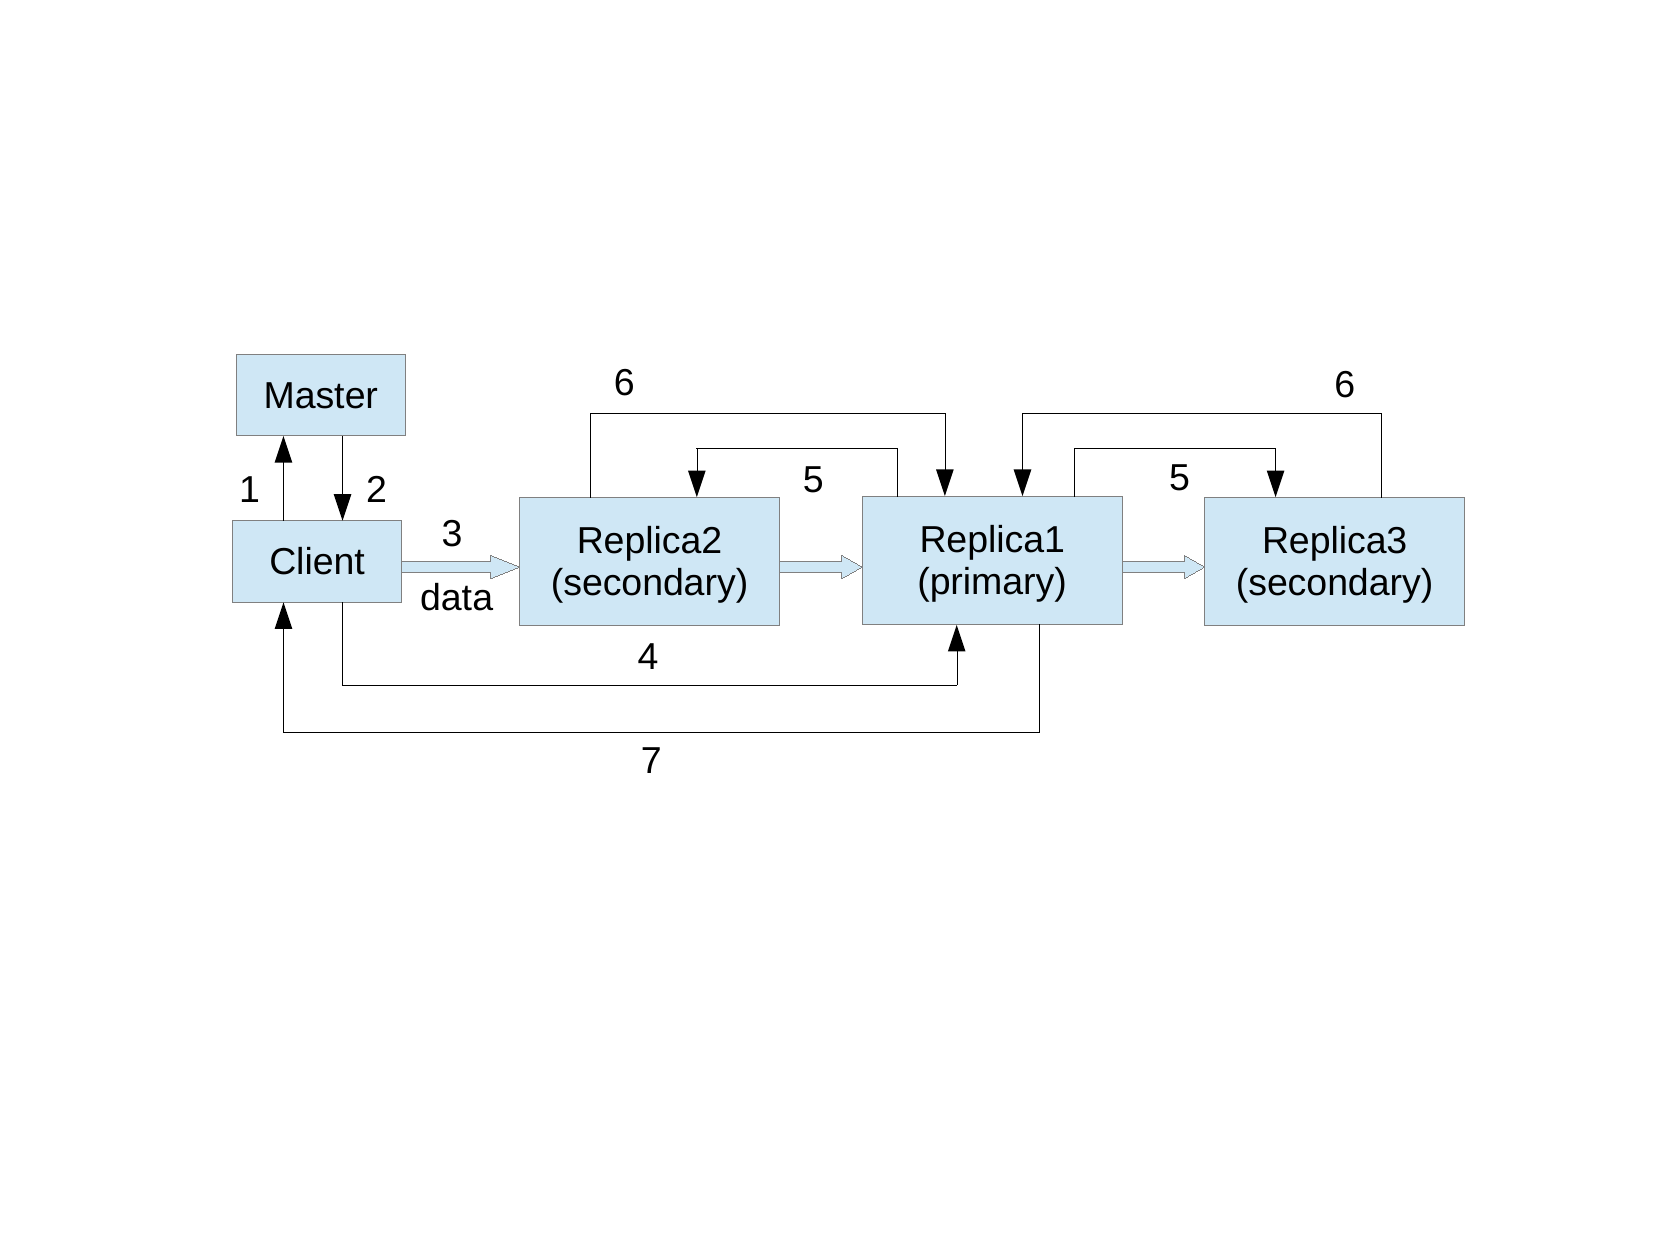

Master
6
6
5
5
1
2
Replica1
(primary)
Replica2
(secondary)
Replica3
(secondary)
3
Client
data
4
7